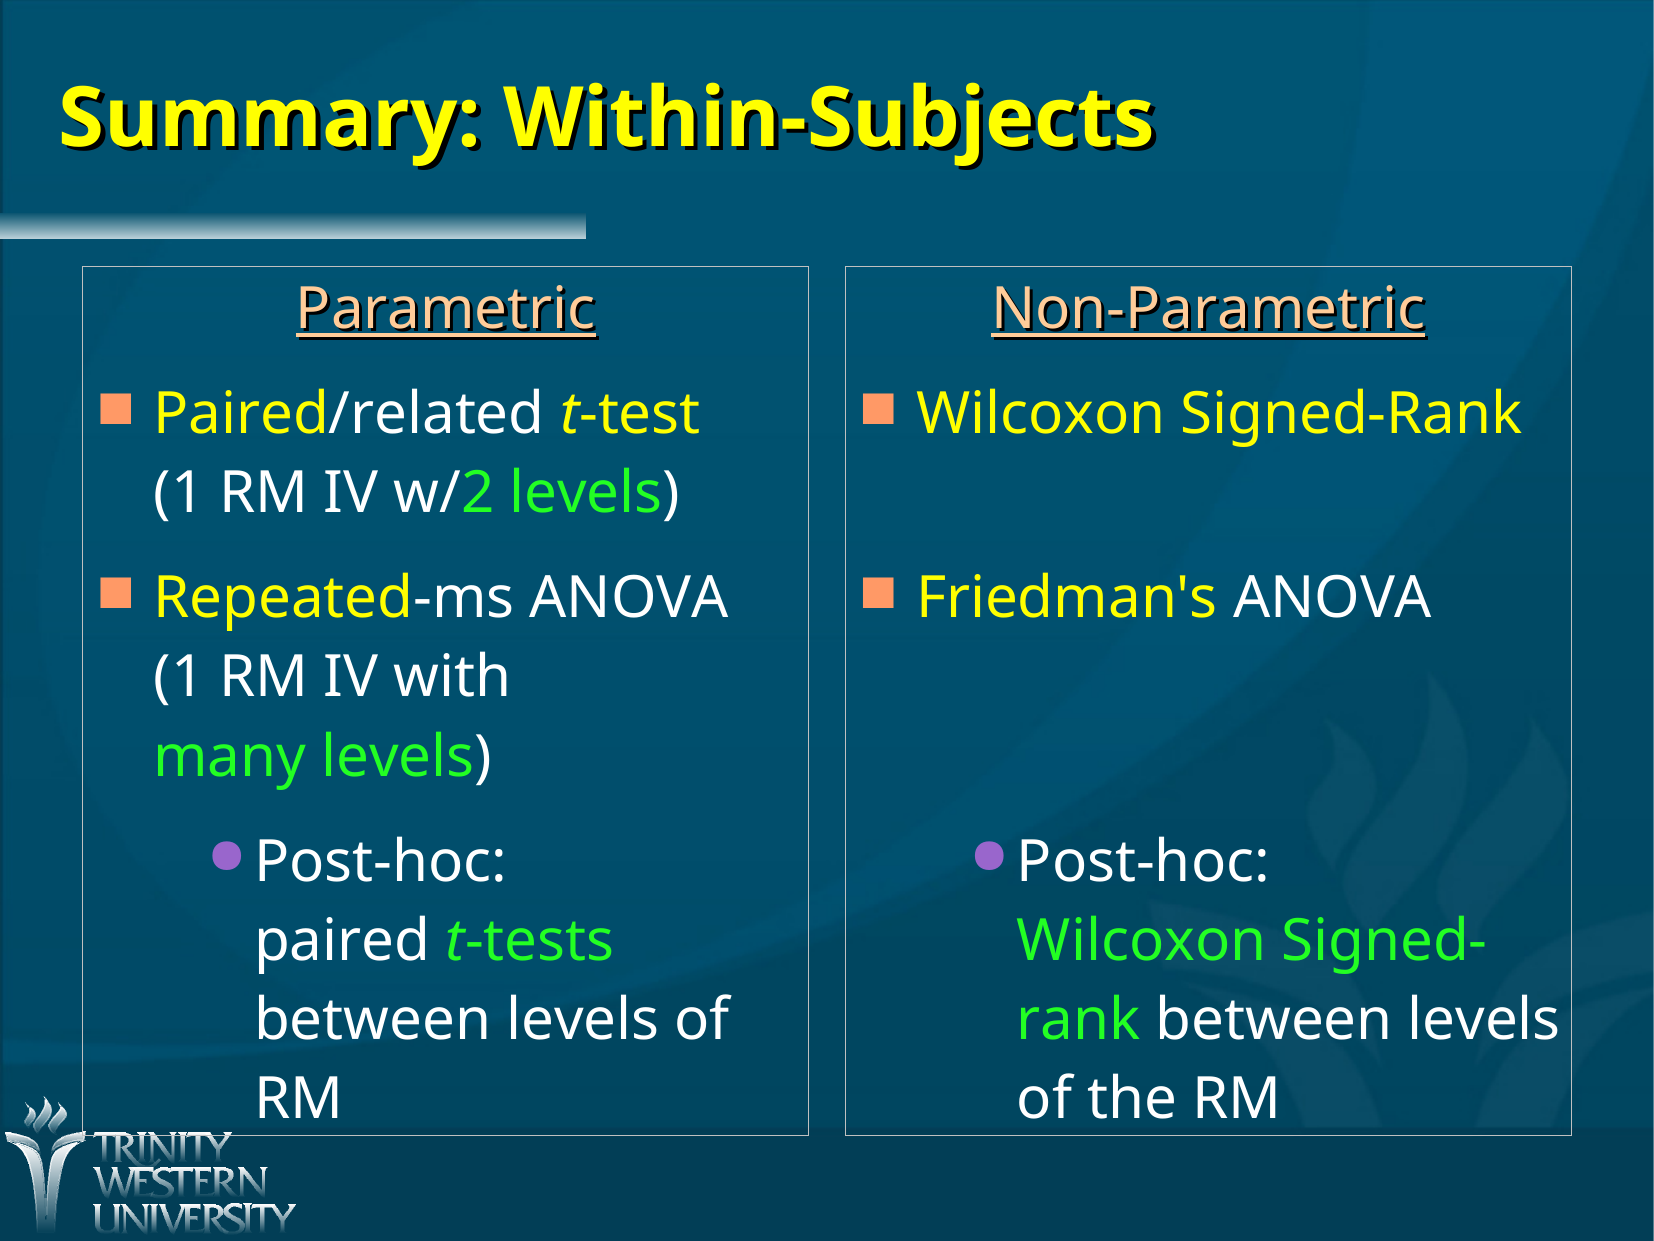

# Summary: Within-Subjects
Parametric
Paired/related t-test
(1 RM IV w/2 levels)
Repeated-ms ANOVA
(1 RM IV with
many levels)
Post-hoc:
paired t-tests between levels of RM
Non-Parametric
Wilcoxon Signed-Rank
Friedman's ANOVA
Post-hoc:
Wilcoxon Signed-rank between levels of the RM